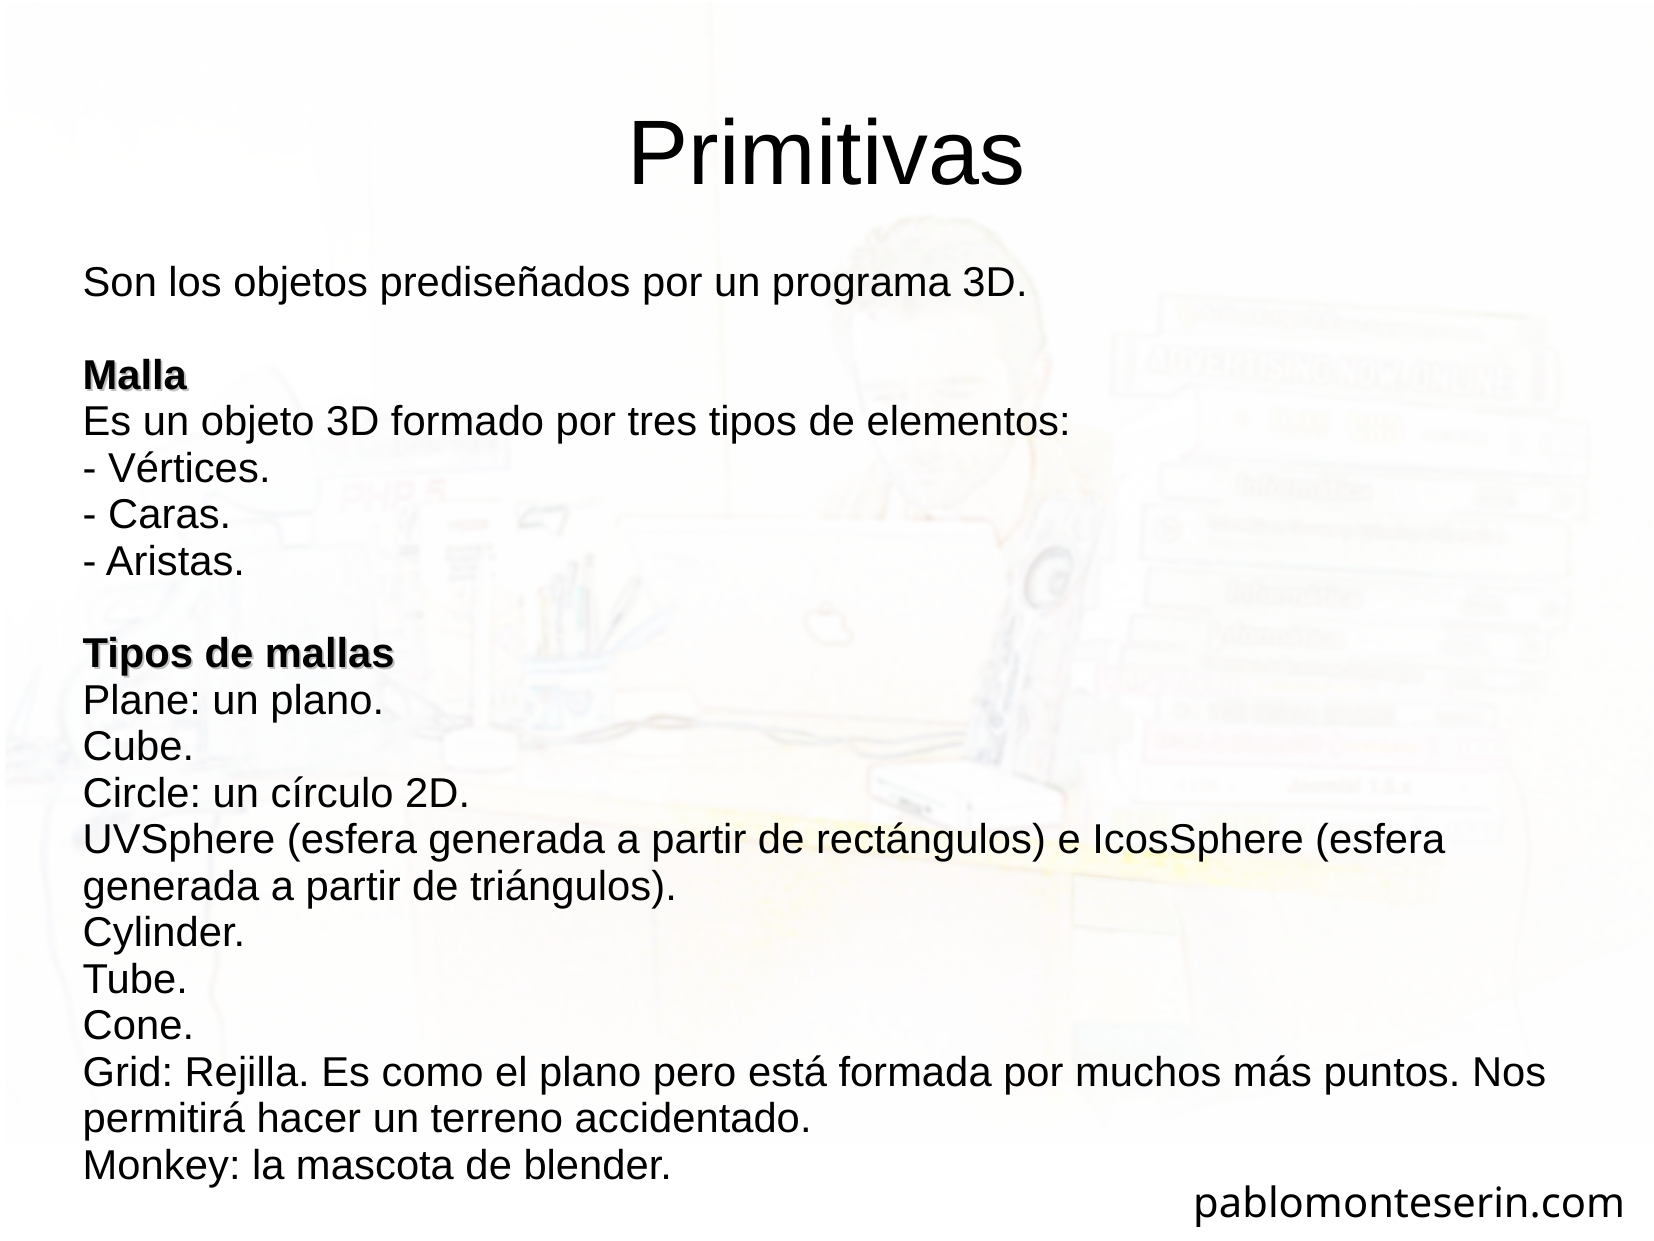

# Primitivas
Son los objetos prediseñados por un programa 3D.
Malla
Es un objeto 3D formado por tres tipos de elementos:
- Vértices.
- Caras.
- Aristas.
Tipos de mallas
Plane: un plano.
Cube.
Circle: un círculo 2D.
UVSphere (esfera generada a partir de rectángulos) e IcosSphere (esfera generada a partir de triángulos).
Cylinder.
Tube.
Cone.
Grid: Rejilla. Es como el plano pero está formada por muchos más puntos. Nos permitirá hacer un terreno accidentado.
Monkey: la mascota de blender.